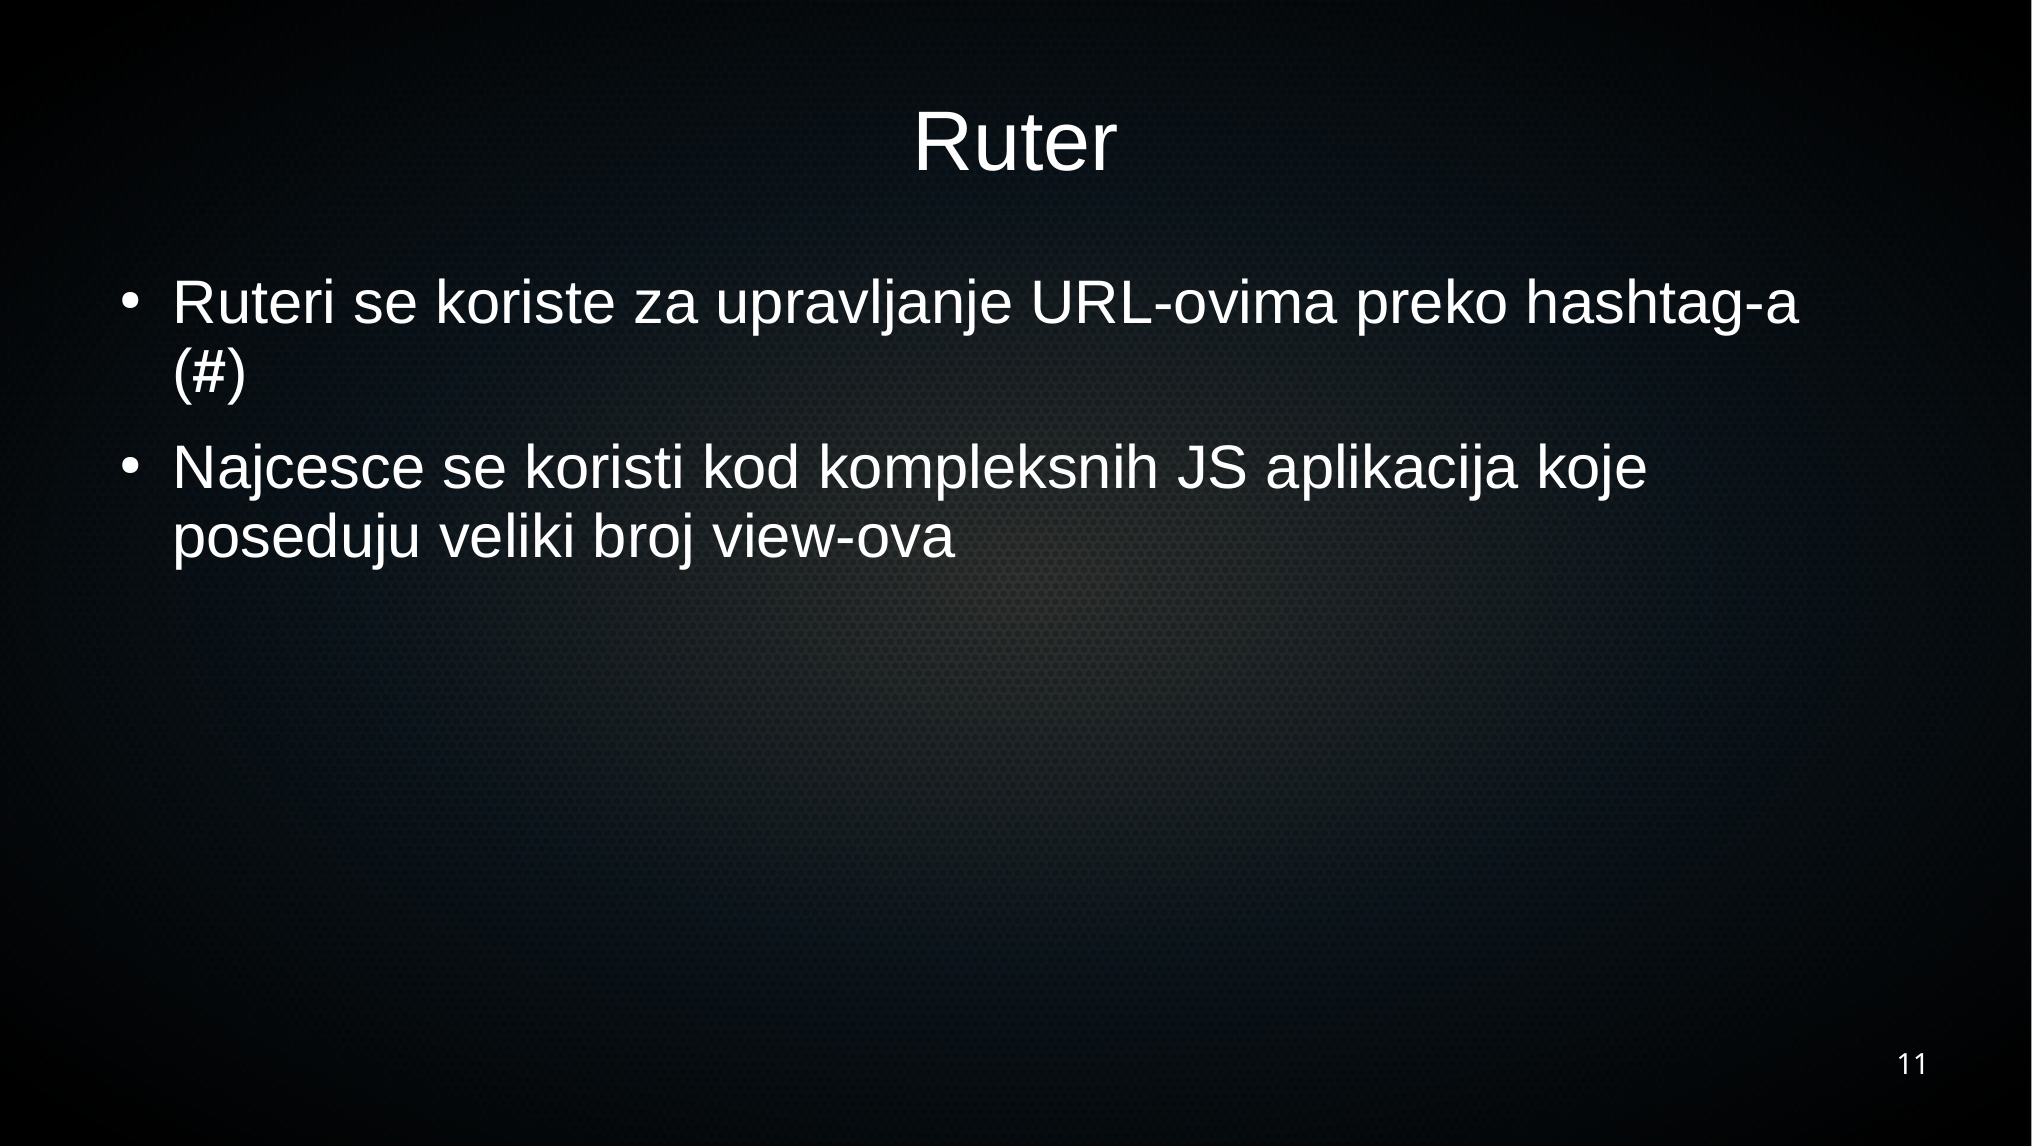

# Ruter
Ruteri se koriste za upravljanje URL-ovima preko hashtag-a (#)
Najcesce se koristi kod kompleksnih JS aplikacija koje poseduju veliki broj view-ova
11